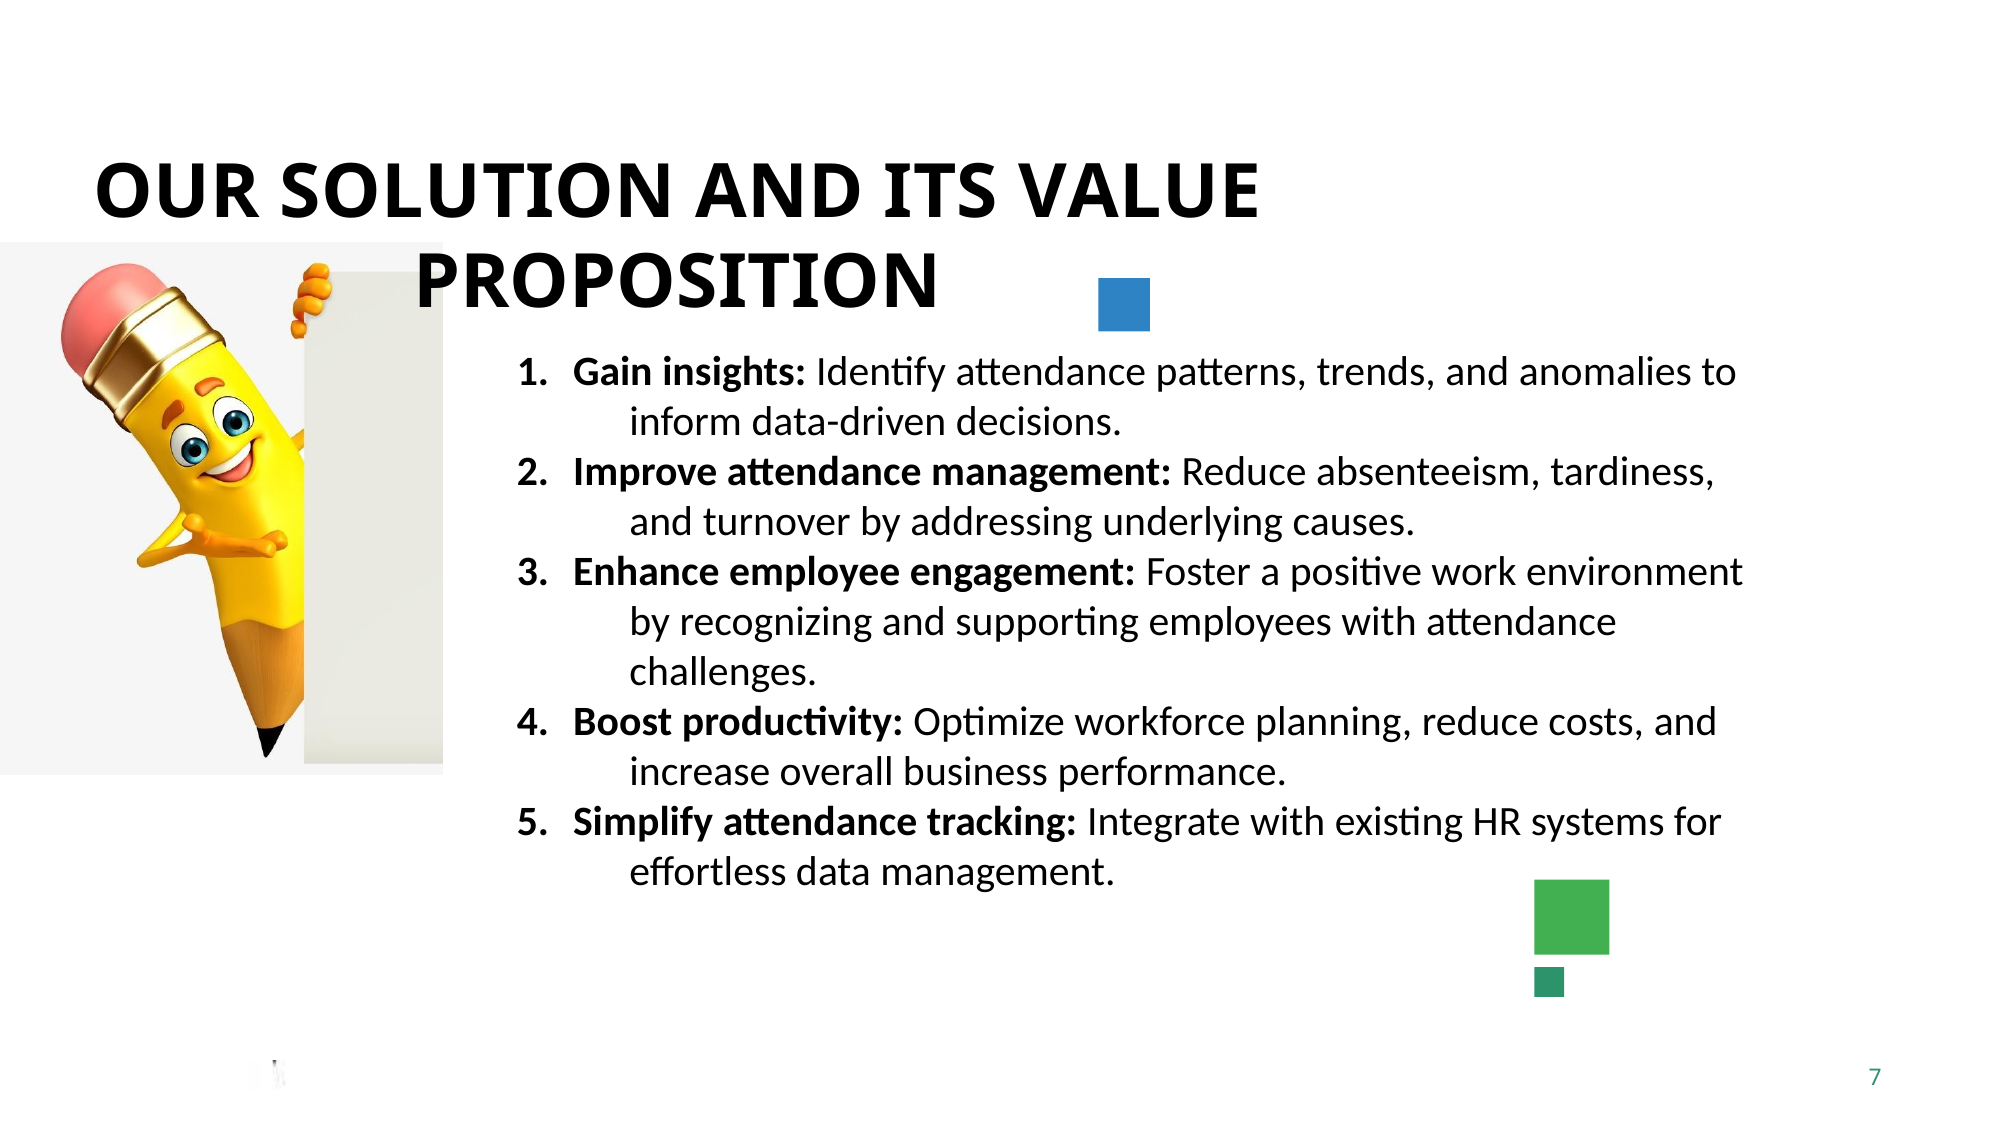

# OUR SOLUTION AND ITS VALUE PROPOSITION
Gain insights: Identify attendance patterns, trends, and anomalies to inform data-driven decisions.
Improve attendance management: Reduce absenteeism, tardiness, and turnover by addressing underlying causes.
Enhance employee engagement: Foster a positive work environment by recognizing and supporting employees with attendance challenges.
Boost productivity: Optimize workforce planning, reduce costs, and increase overall business performance.
Simplify attendance tracking: Integrate with existing HR systems for effortless data management.